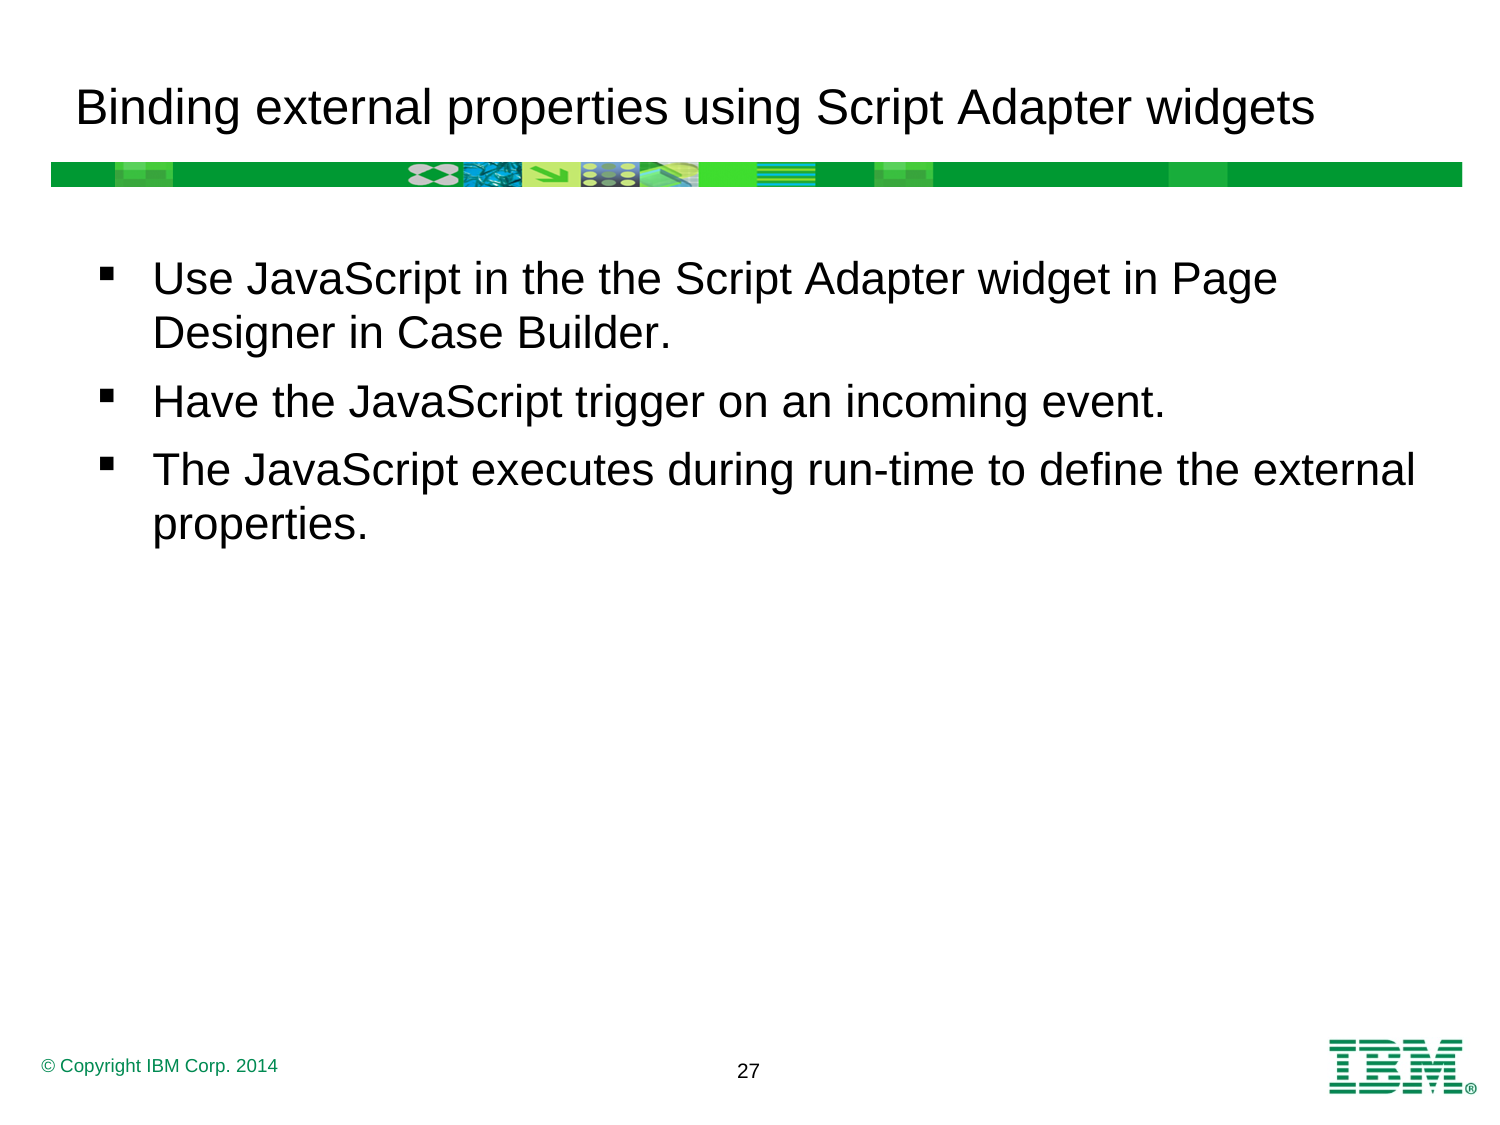

# Binding external properties using Script Adapter widgets
Use JavaScript in the the Script Adapter widget in Page Designer in Case Builder.
Have the JavaScript trigger on an incoming event.
The JavaScript executes during run-time to define the external properties.
27